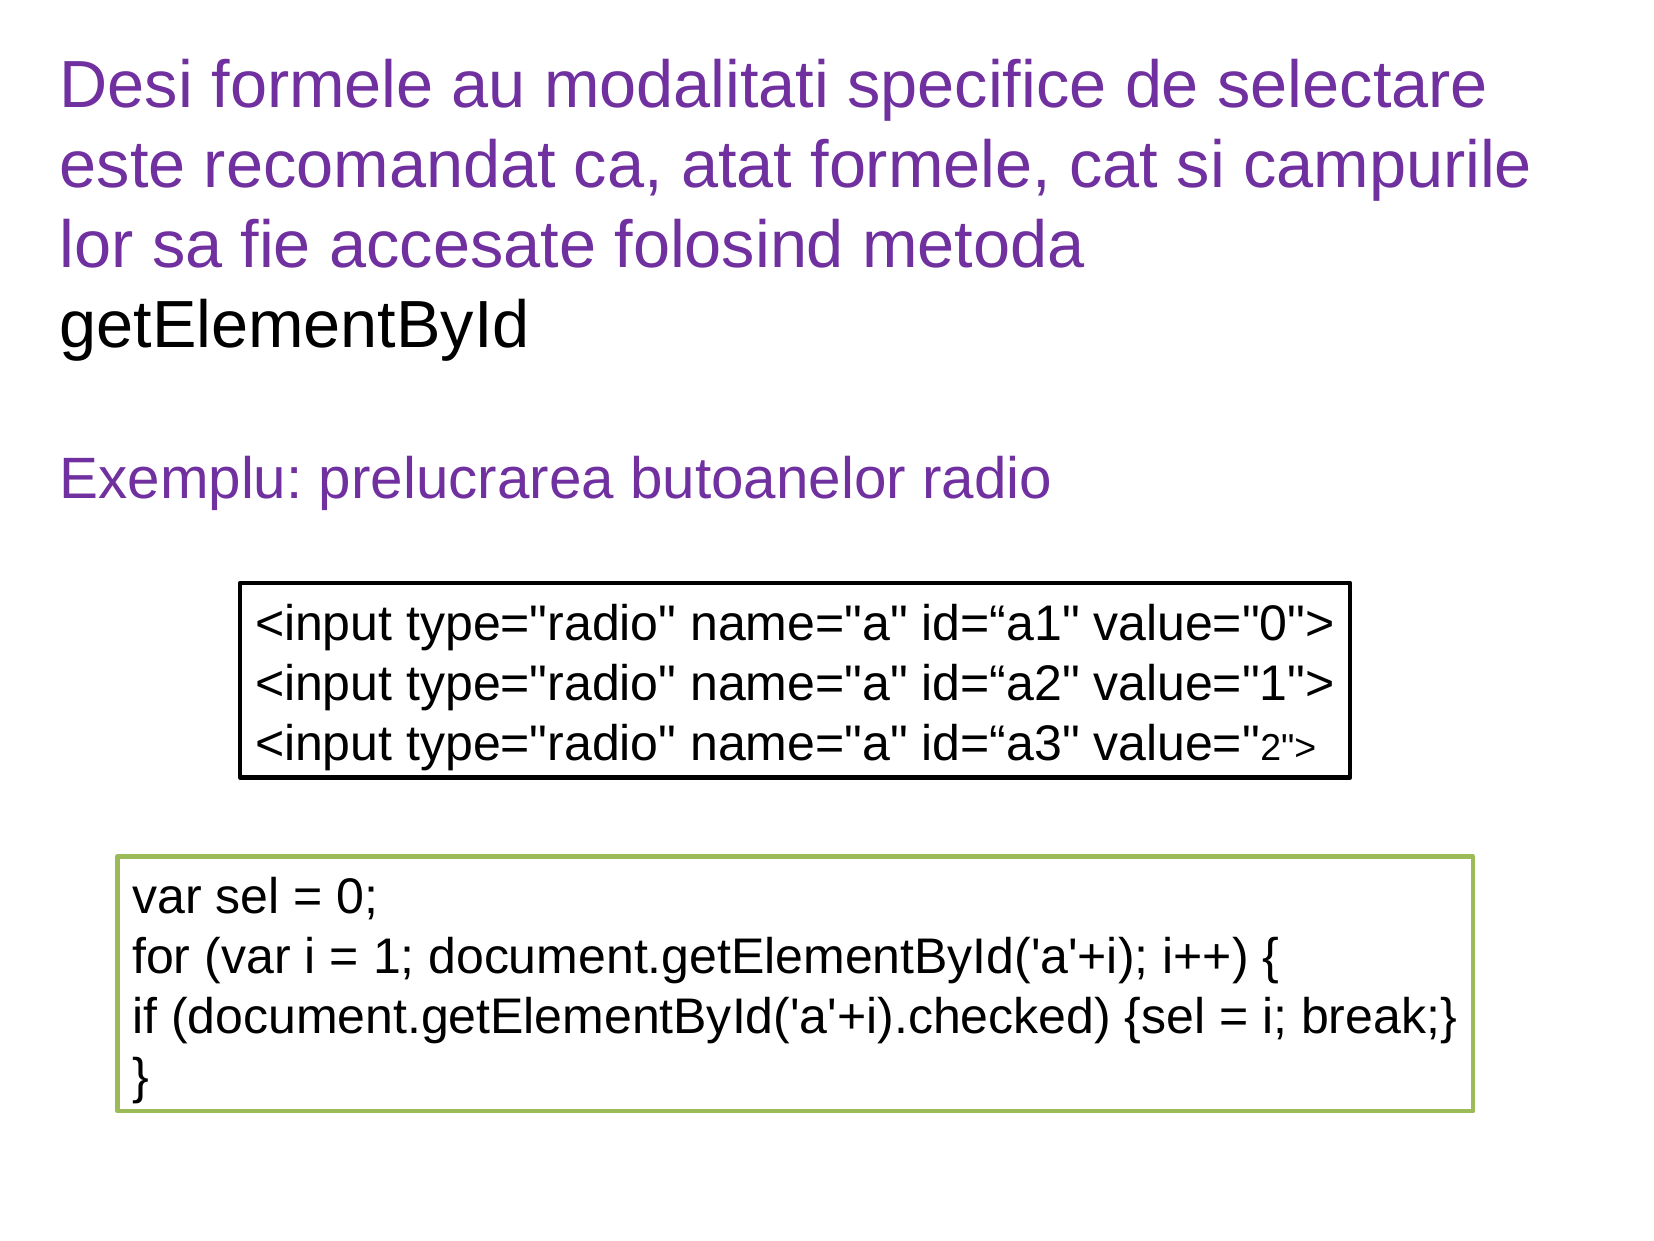

Desi formele au modalitati specifice de selectare este recomandat ca, atat formele, cat si campurile lor sa fie accesate folosind metoda getElementById
Exemplu: prelucrarea butoanelor radio
<input type="radio" name="a" id=“a1" value="0">
<input type="radio" name="a" id=“a2" value="1">
<input type="radio" name="a" id=“a3" value="2">
var sel = 0;
for (var i = 1; document.getElementById('a'+i); i++) {
if (document.getElementById('a'+i).checked) {sel = i; break;}
}